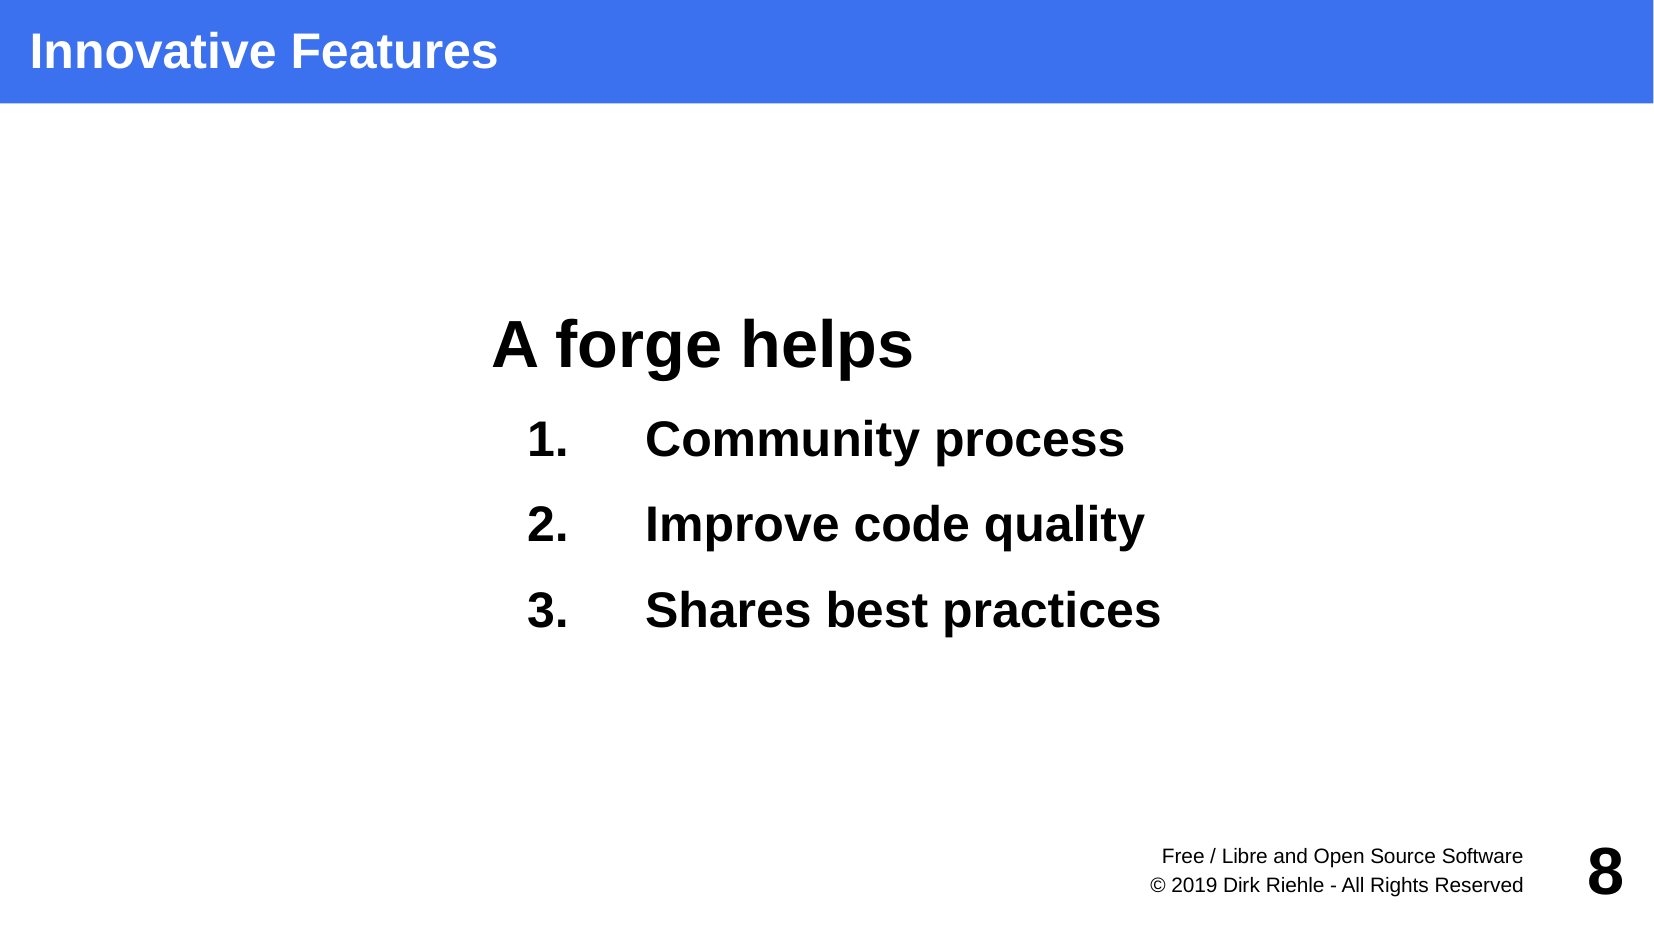

# Innovative Features
A forge helps
Community process
Improve code quality
Shares best practices
Free / Libre and Open Source Software
8
© 2019 Dirk Riehle - All Rights Reserved